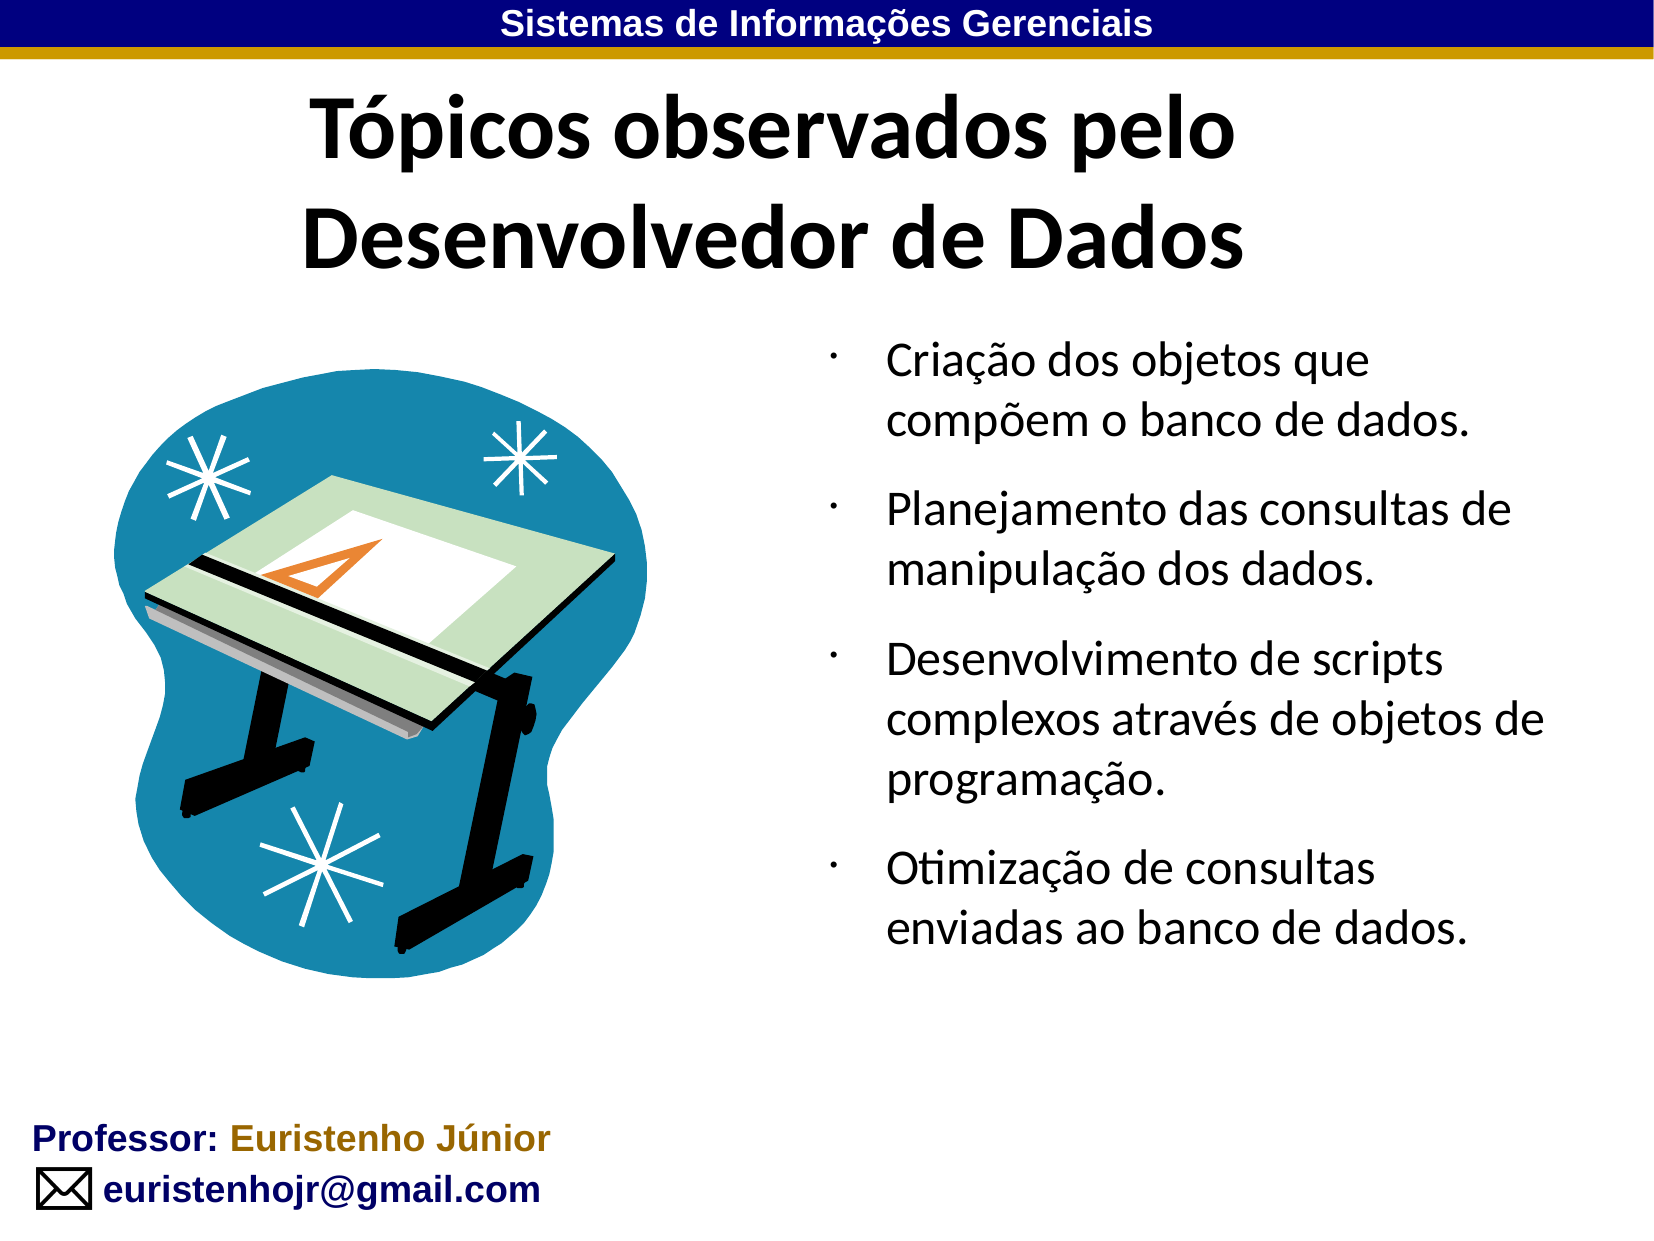

Empreendedorismo
Sistemas de Informações Gerenciais
# Tópicos observados pelo Desenvolvedor de Dados
Criação dos objetos que compõem o banco de dados.
Planejamento das consultas de manipulação dos dados.
Desenvolvimento de scripts complexos através de objetos de programação.
Otimização de consultas enviadas ao banco de dados.
Professor: Euristenho Júnior
euristenhojr@gmail.com